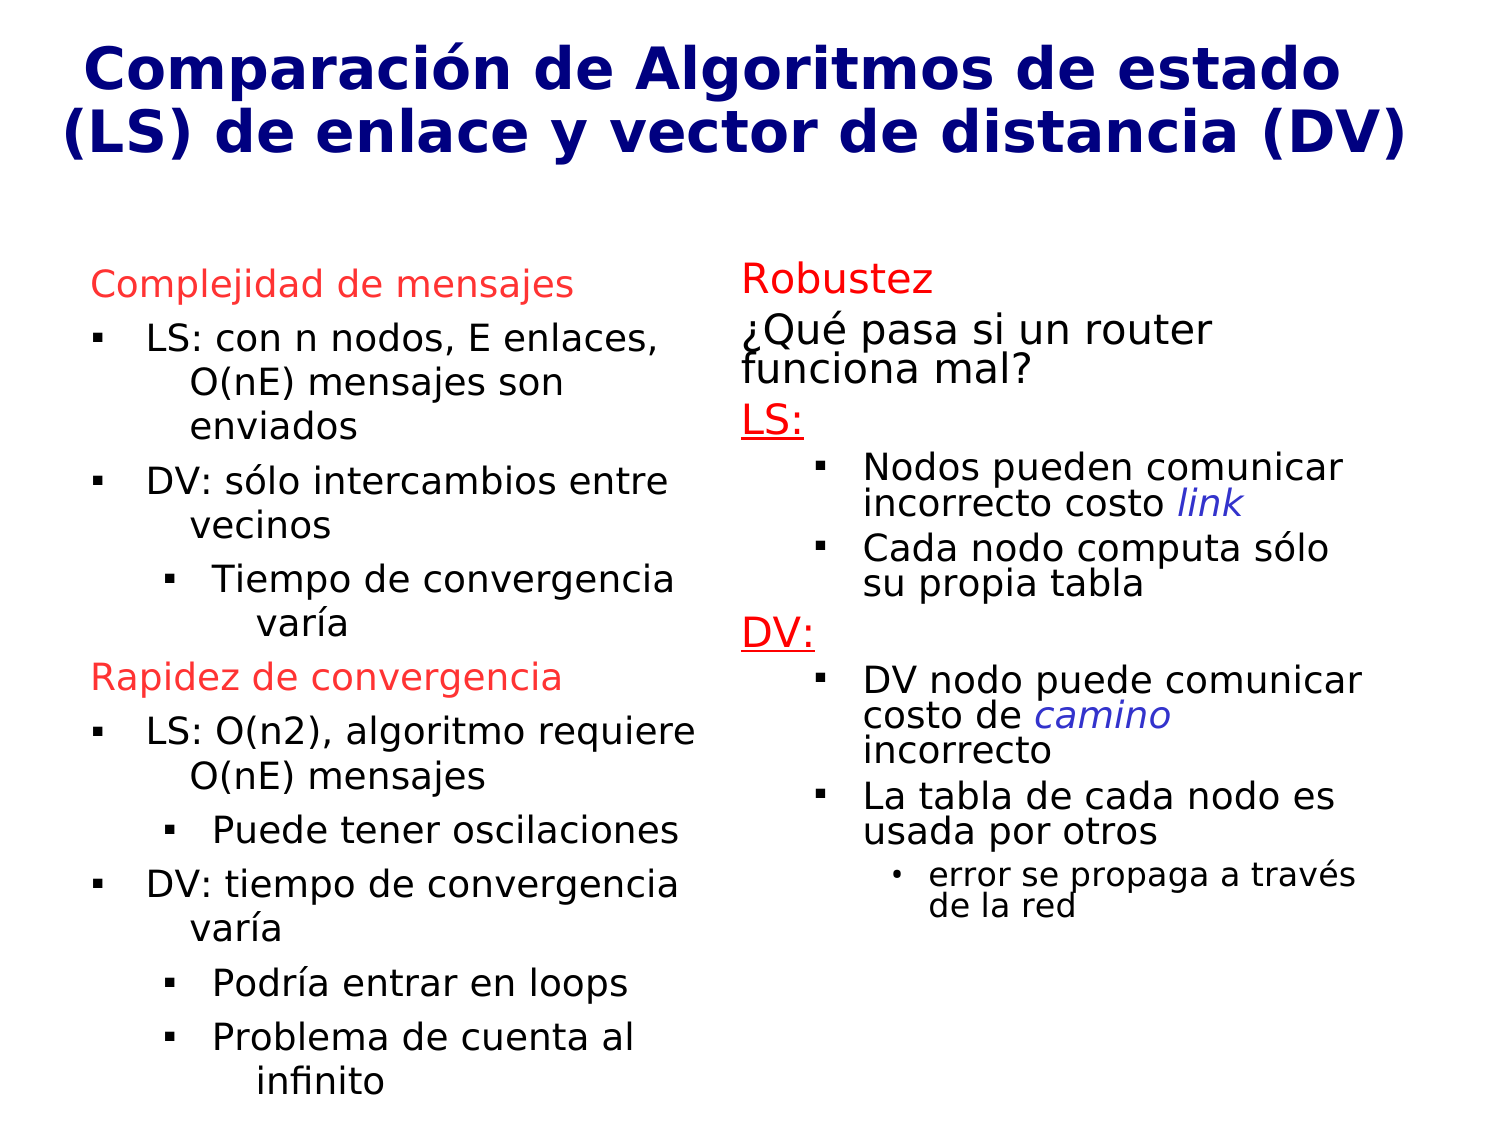

# Comparación de Algoritmos de estado (LS) de enlace y vector de distancia (DV)
Complejidad de mensajes
LS: con n nodos, E enlaces, O(nE) mensajes son enviados
DV: sólo intercambios entre vecinos
Tiempo de convergencia varía
Rapidez de convergencia
LS: O(n2), algoritmo requiere O(nE) mensajes
Puede tener oscilaciones
DV: tiempo de convergencia varía
Podría entrar en loops
Problema de cuenta al infinito
Robustez
¿Qué pasa si un router funciona mal?
LS:
Nodos pueden comunicar incorrecto costo link
Cada nodo computa sólo su propia tabla
DV:
DV nodo puede comunicar costo de camino incorrecto
La tabla de cada nodo es usada por otros
error se propaga a través de la red